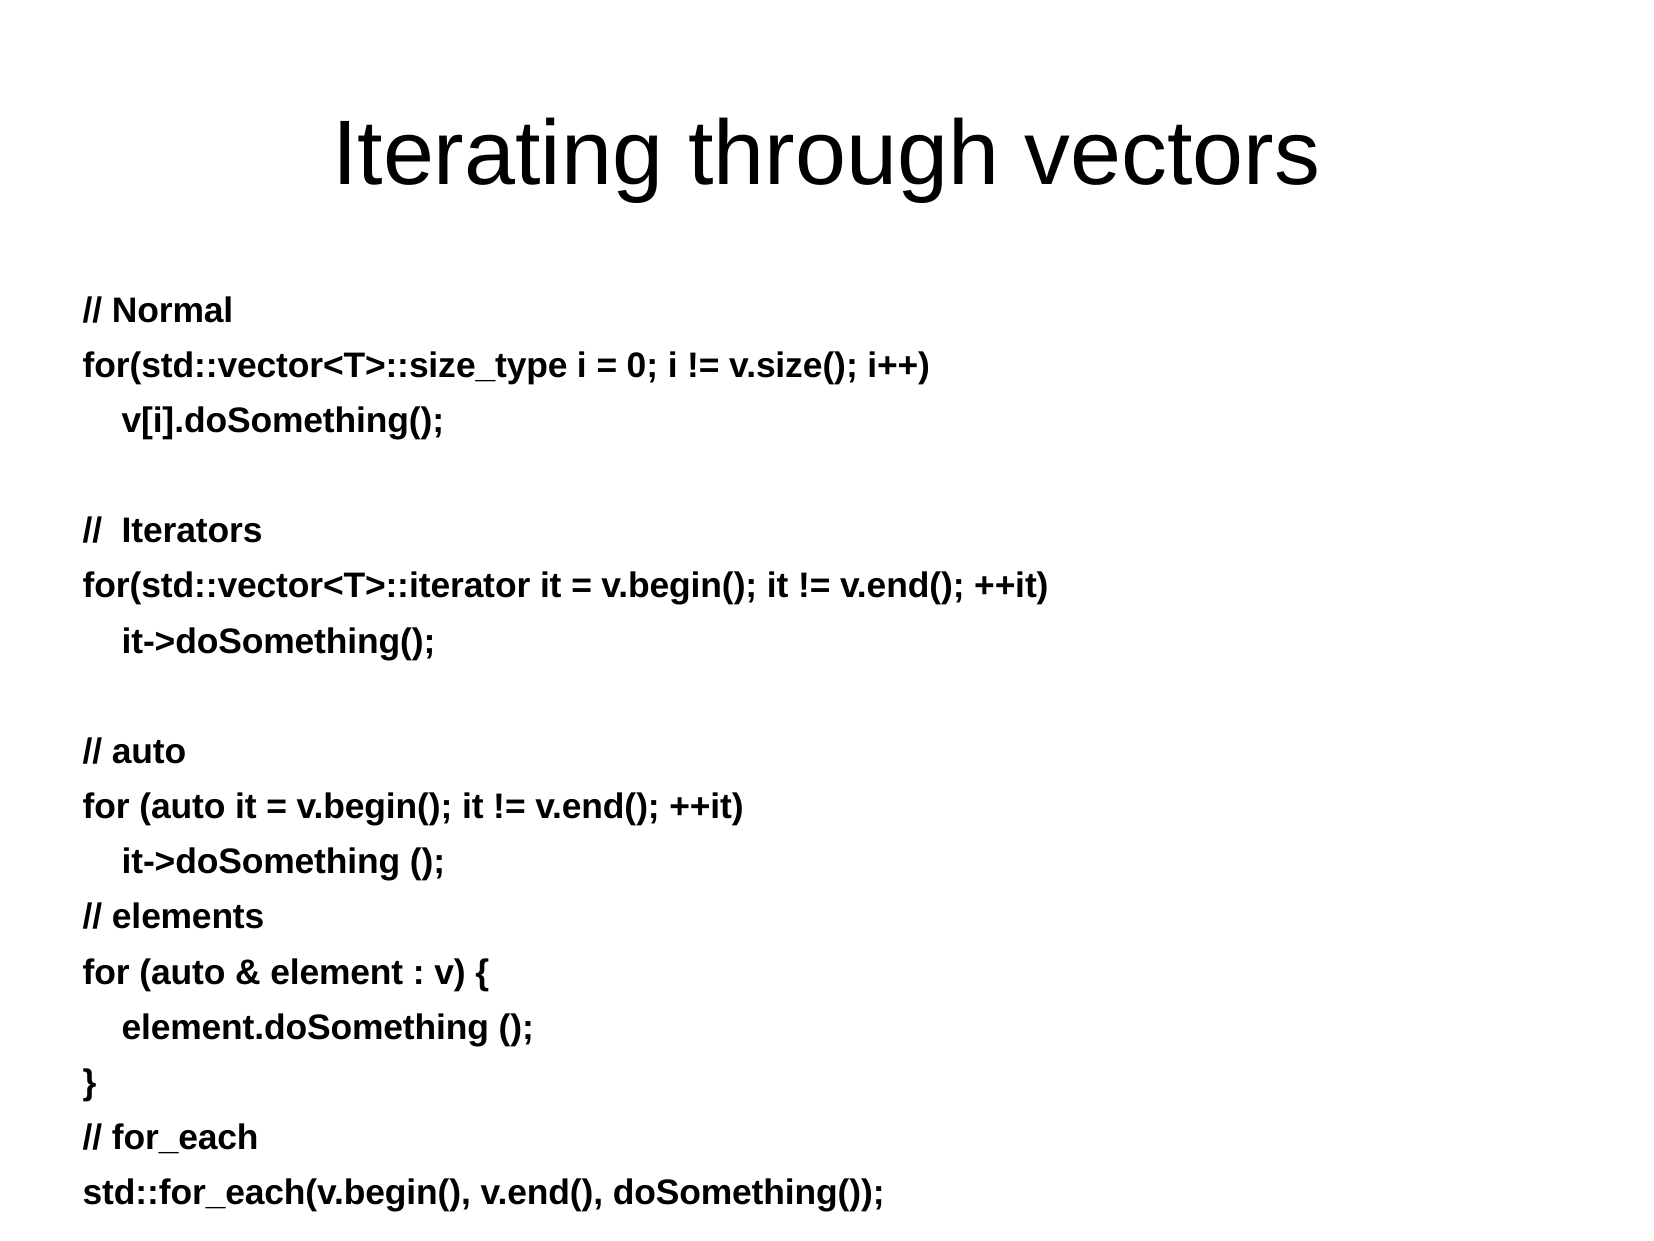

# Iterating through vectors
// Normal
for(std::vector<T>::size_type i = 0; i != v.size(); i++)
 v[i].doSomething();
// Iterators
for(std::vector<T>::iterator it = v.begin(); it != v.end(); ++it)
 it->doSomething();
// auto
for (auto it = v.begin(); it != v.end(); ++it)
 it->doSomething ();
// elements
for (auto & element : v) {
 element.doSomething ();
}
// for_each
std::for_each(v.begin(), v.end(), doSomething());